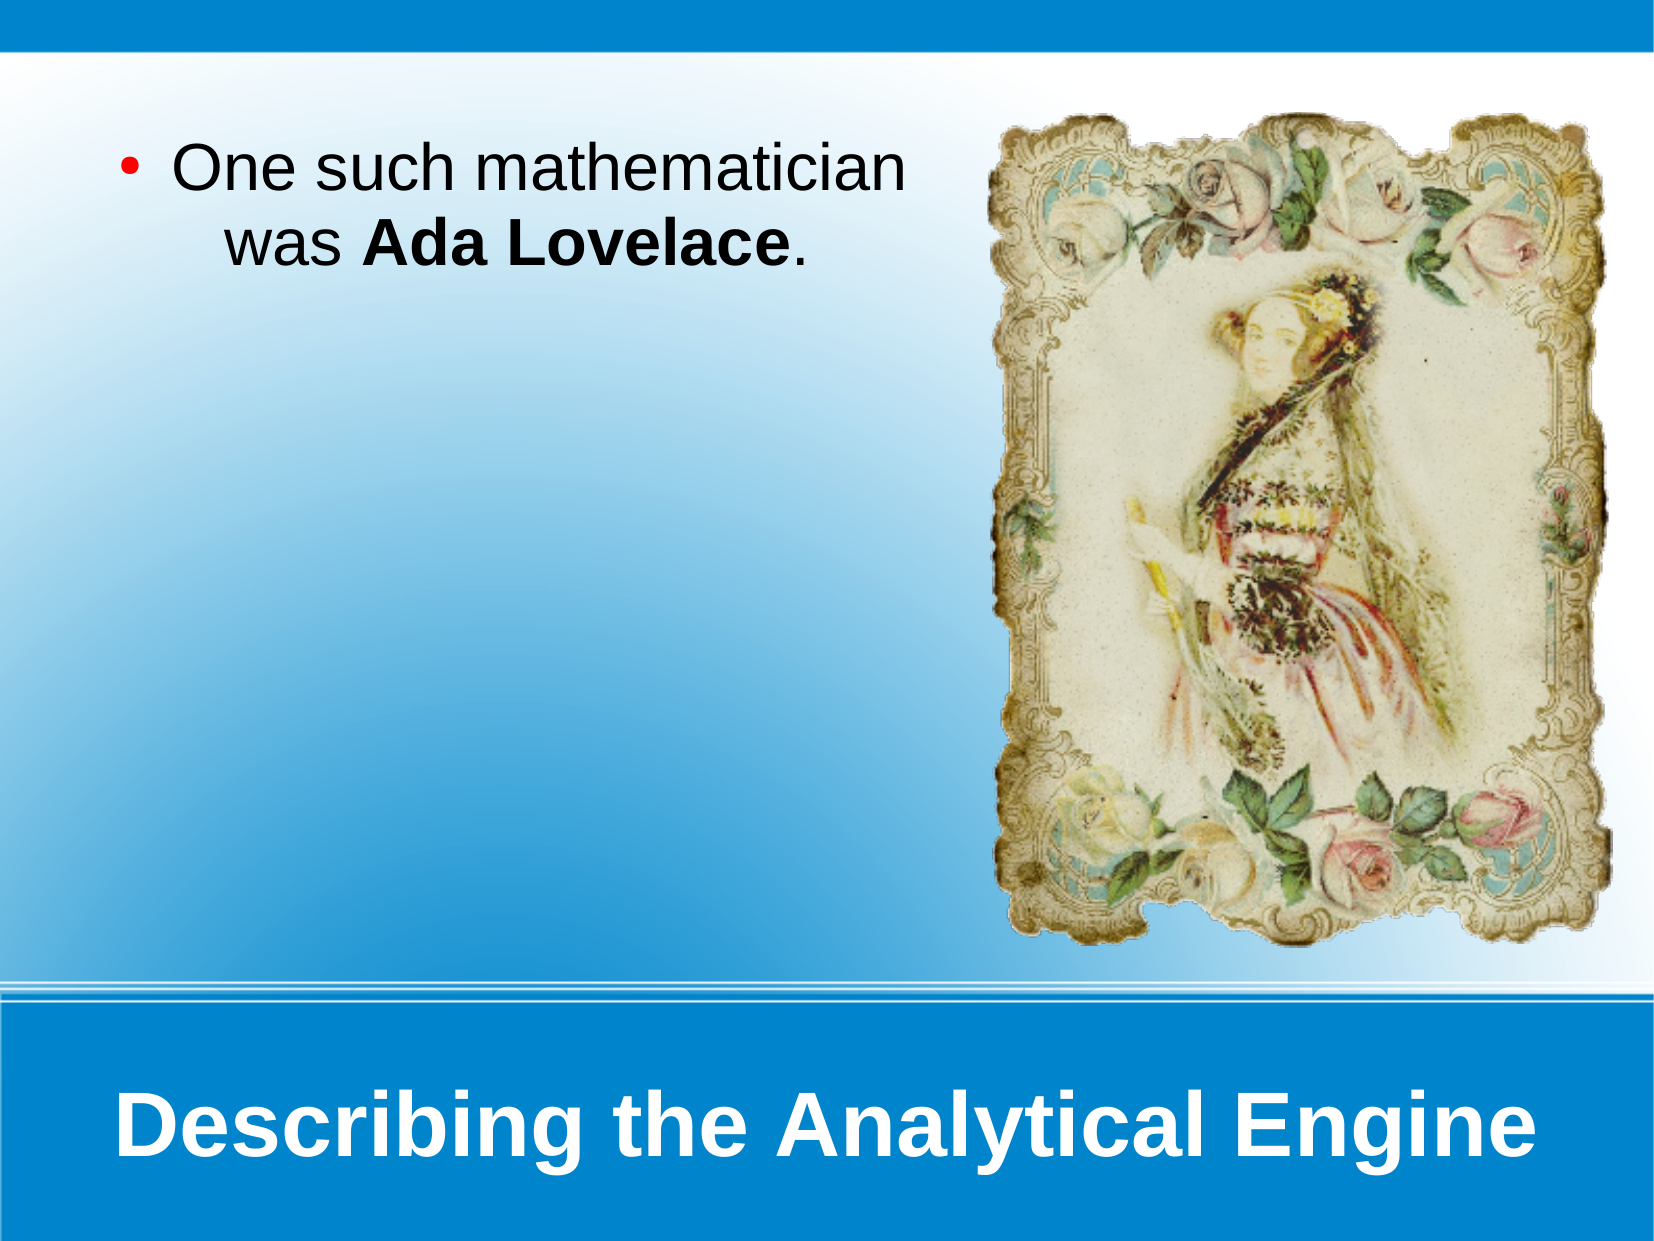

One such mathematician
was Ada Lovelace.
# Describing the Analytical Engine